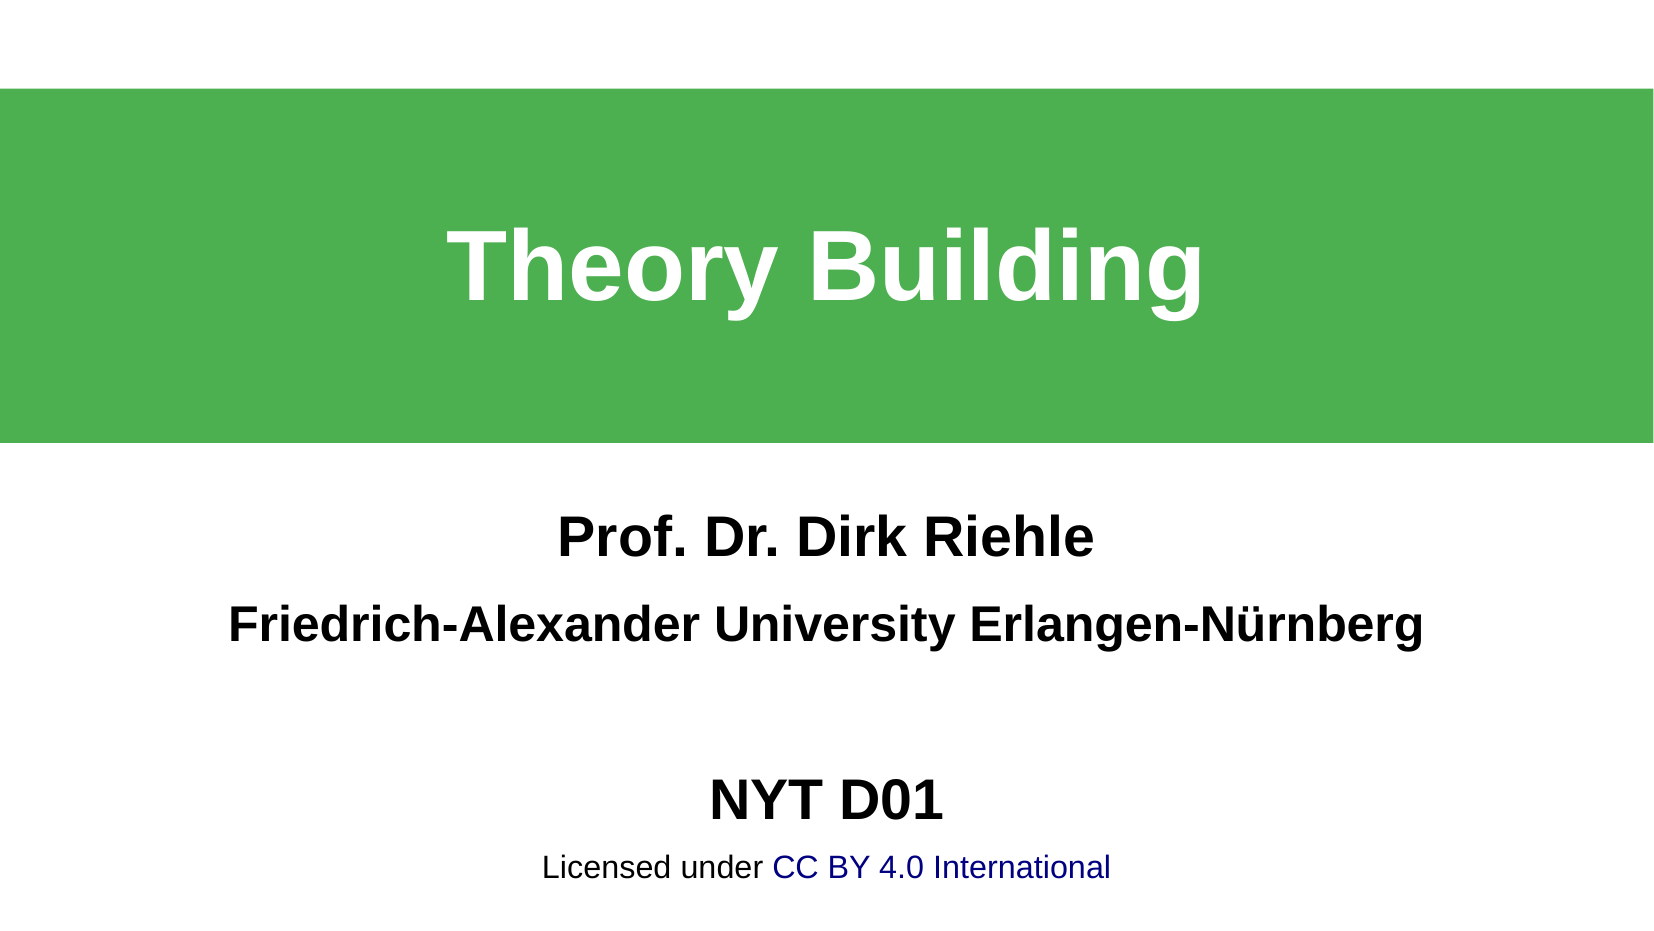

# Theory Building
Prof. Dr. Dirk Riehle
Friedrich-Alexander University Erlangen-Nürnberg
NYT D01
Licensed under CC BY 4.0 International